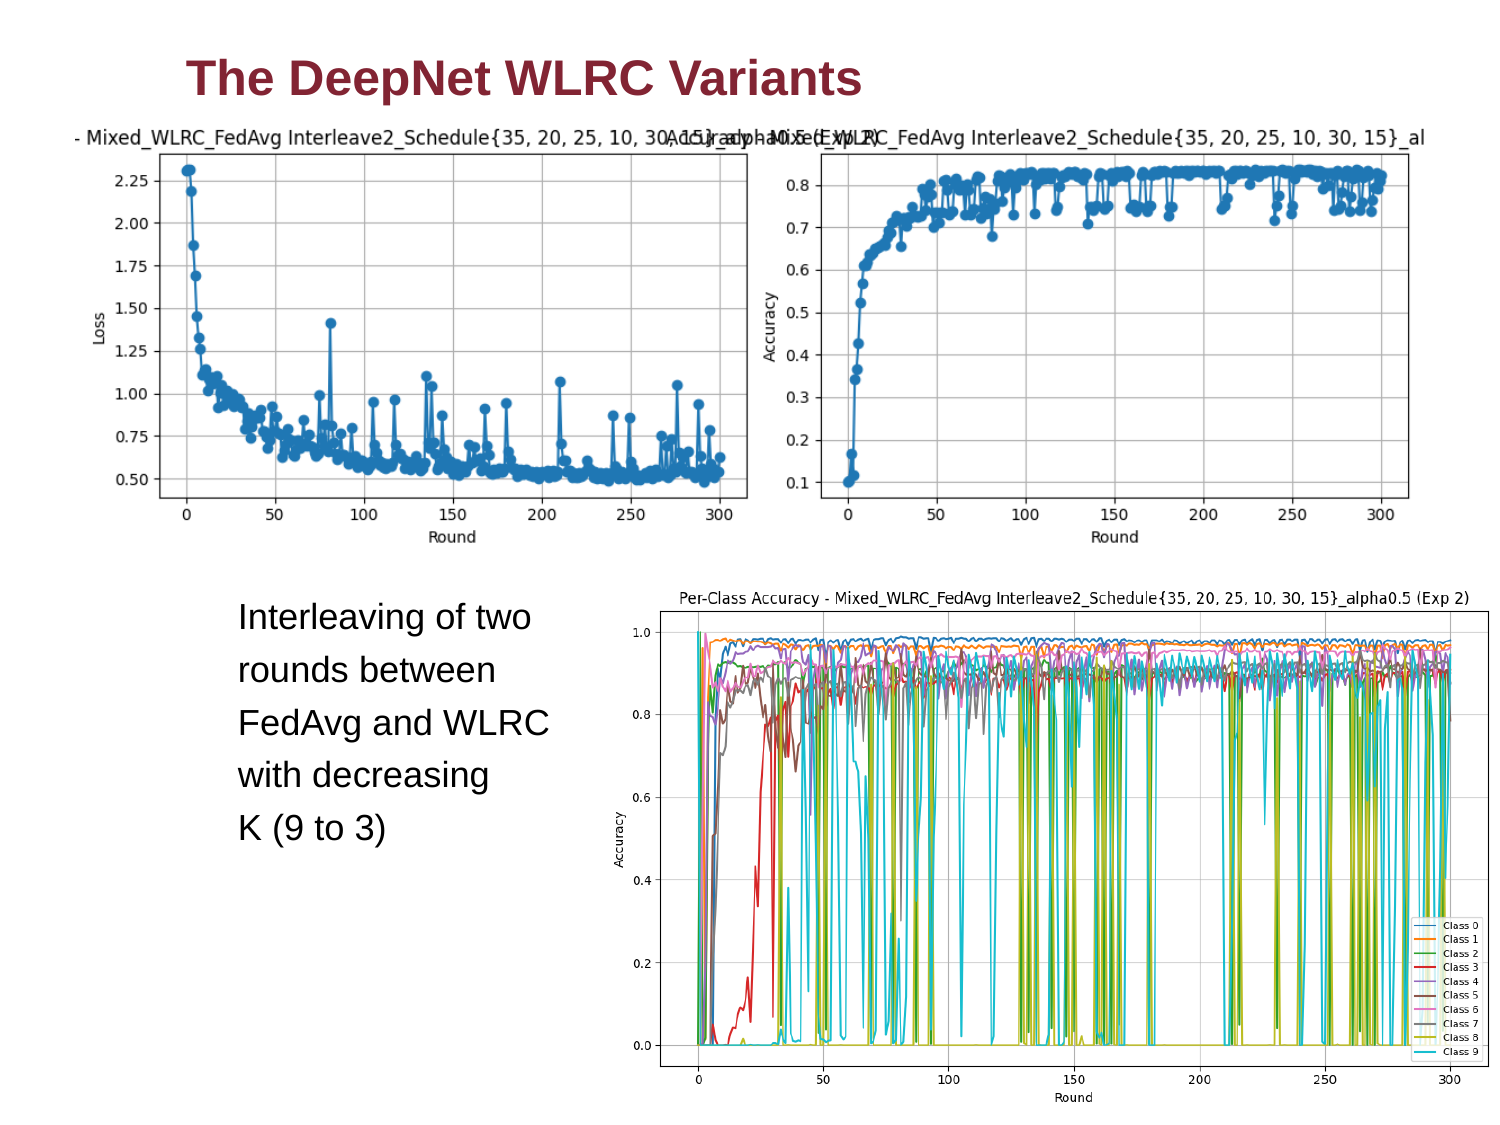

# The DeepNet WLRC Variants
Interleaving of two
rounds between
FedAvg and WLRC
with decreasing
K (9 to 3)
Fairness and Demographic Parity for multi-class classification
Pagina